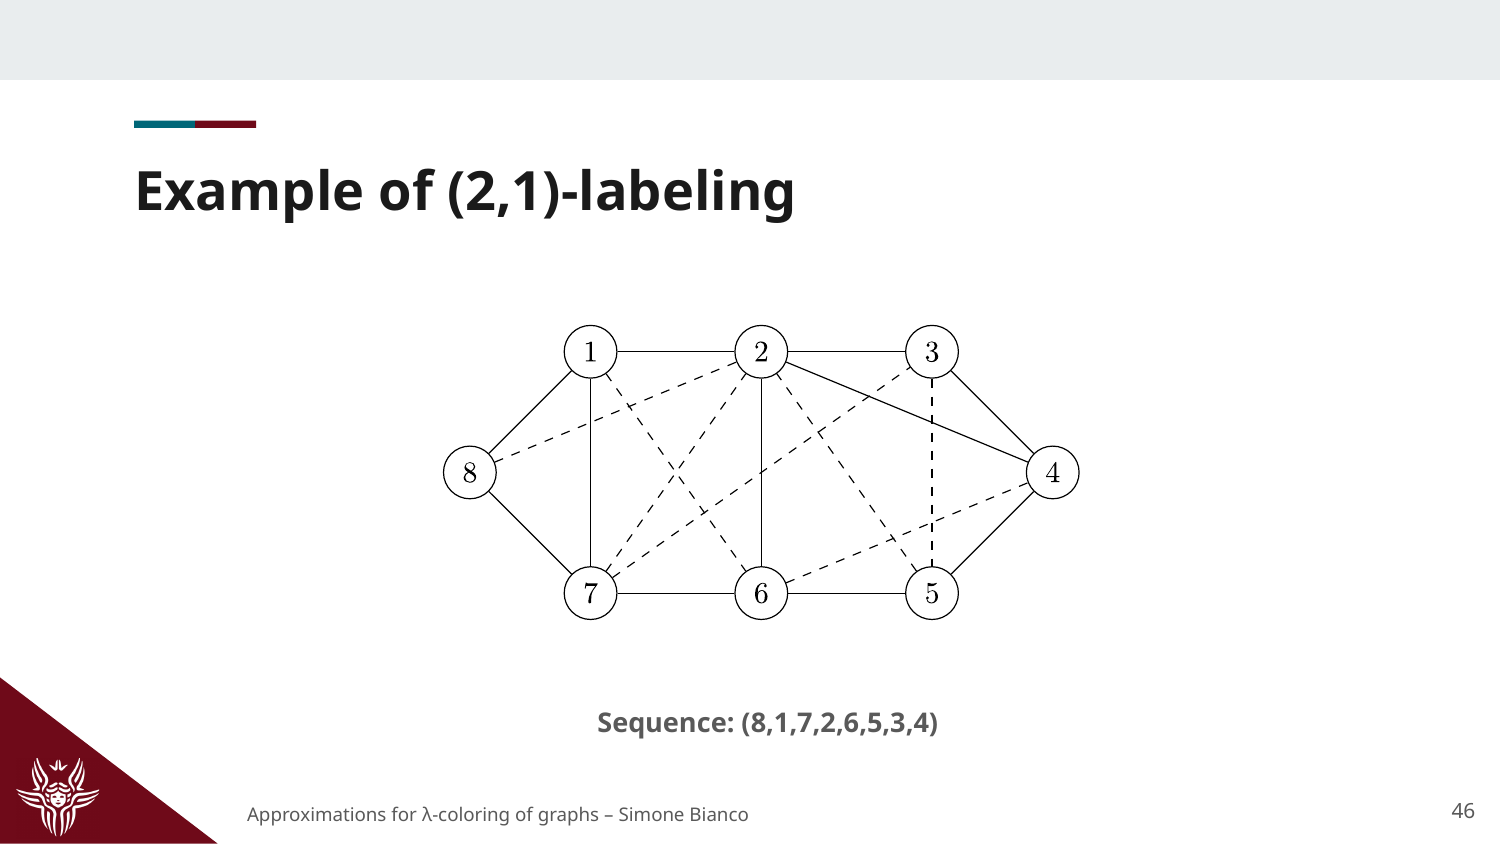

# Example of (2,1)-labeling
Sequence: (8,1,7,2,6,5,3,4)
Approximations for λ-coloring of graphs – Simone Bianco